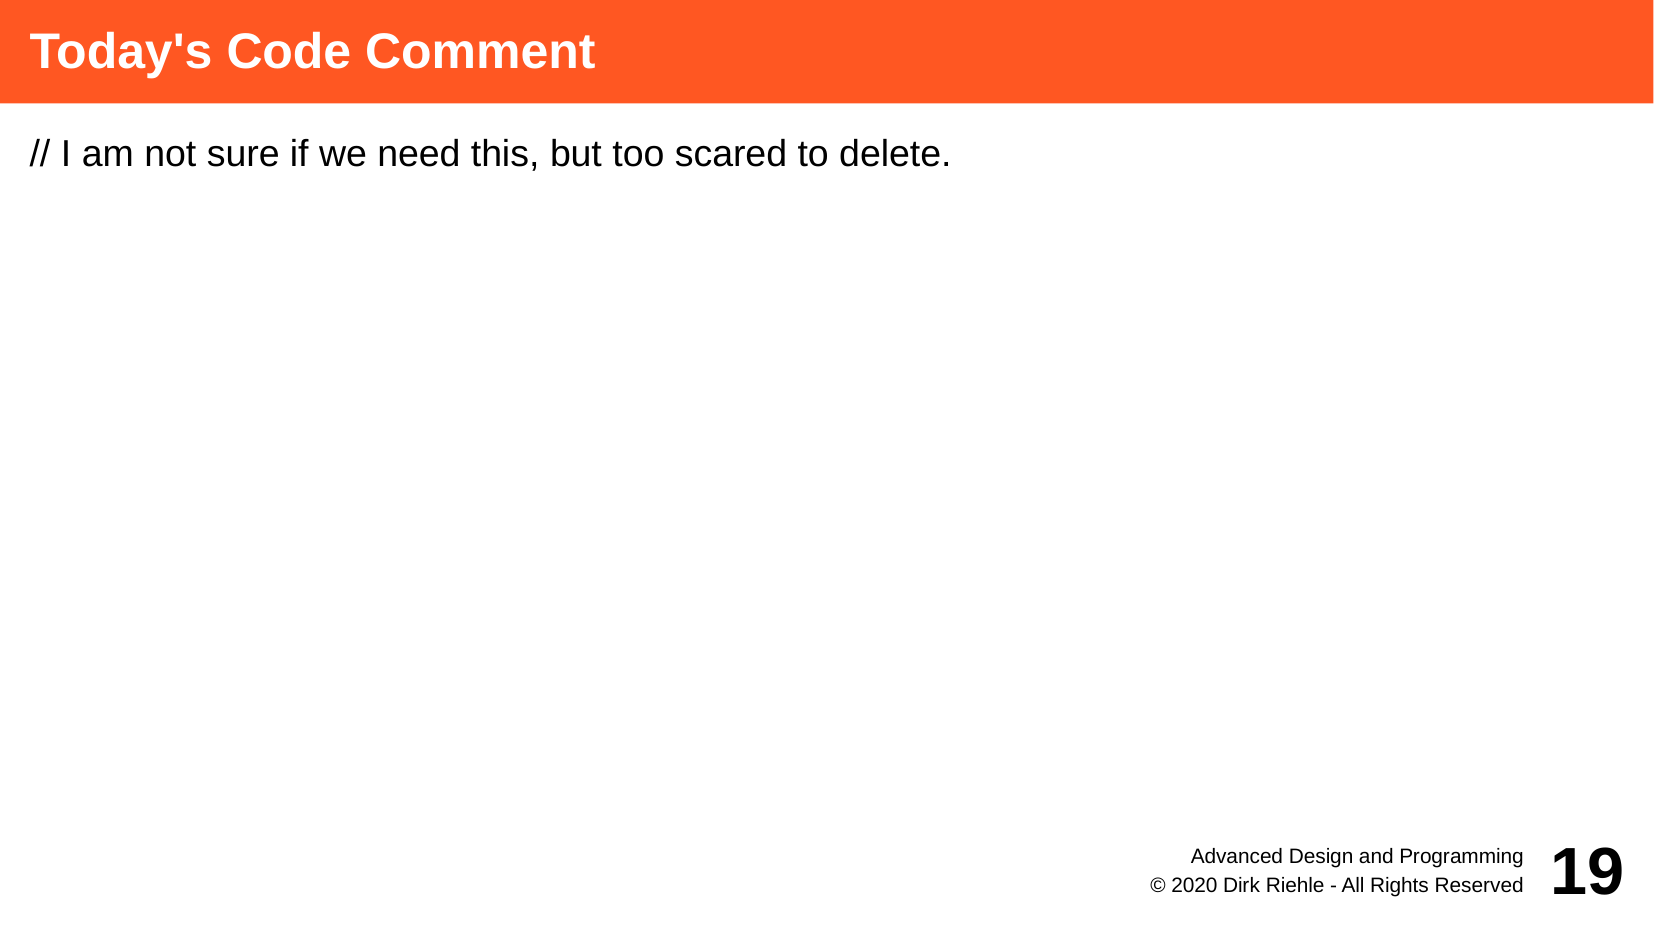

# Today's Code Comment
// I am not sure if we need this, but too scared to delete.
Advanced Design and Programming
19
© 2020 Dirk Riehle - All Rights Reserved